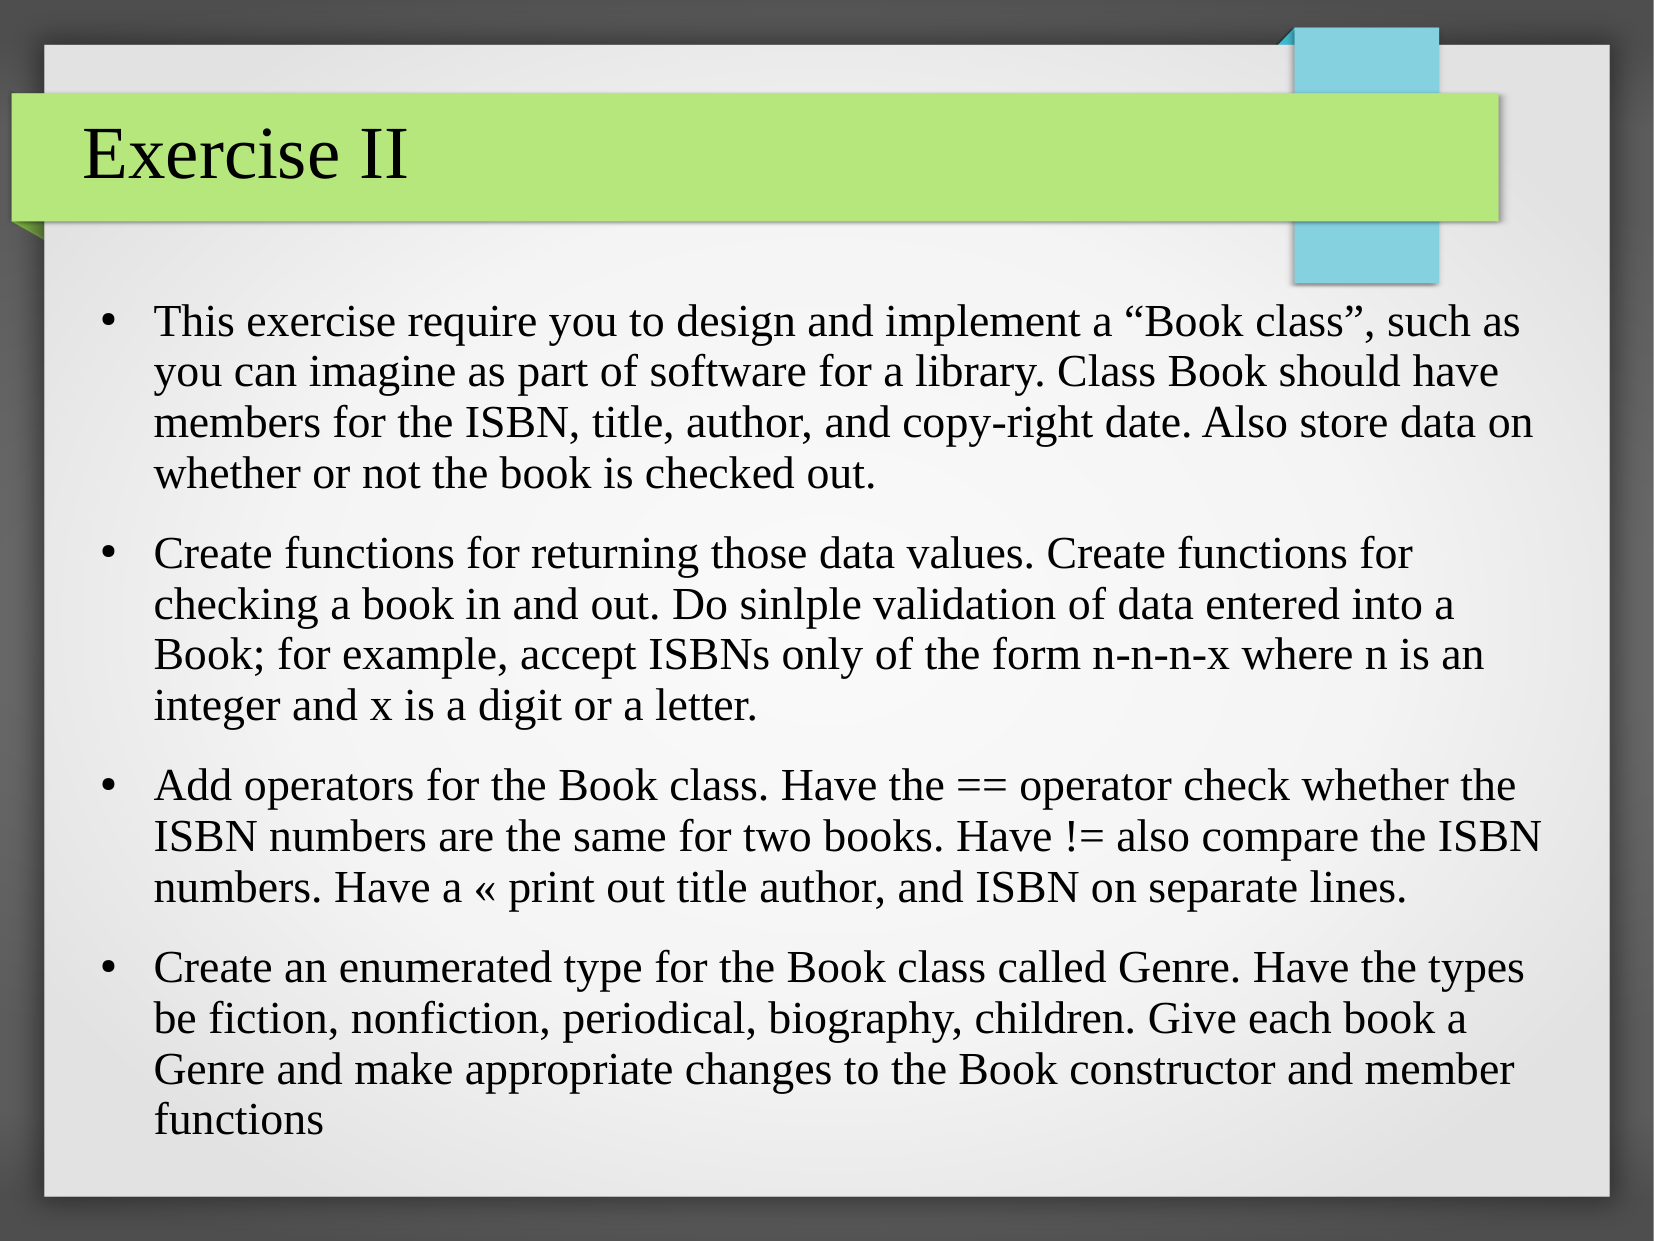

# Exercise II
This exercise require you to design and implement a “Book class”, such as you can imagine as part of software for a library. Class Book should have members for the ISBN, title, author, and copy-right date. Also store data on whether or not the book is checked out.
Create functions for returning those data values. Create functions for checking a book in and out. Do sinlple validation of data entered into a Book; for example, accept ISBNs only of the form n-n-n-x where n is an integer and x is a digit or a letter.
Add operators for the Book class. Have the == operator check whether the ISBN numbers are the same for two books. Have != also compare the ISBN numbers. Have a « print out title author, and ISBN on separate lines.
Create an enumerated type for the Book class called Genre. Have the types be fiction, nonfiction, periodical, biography, children. Give each book a Genre and make appropriate changes to the Book constructor and member functions